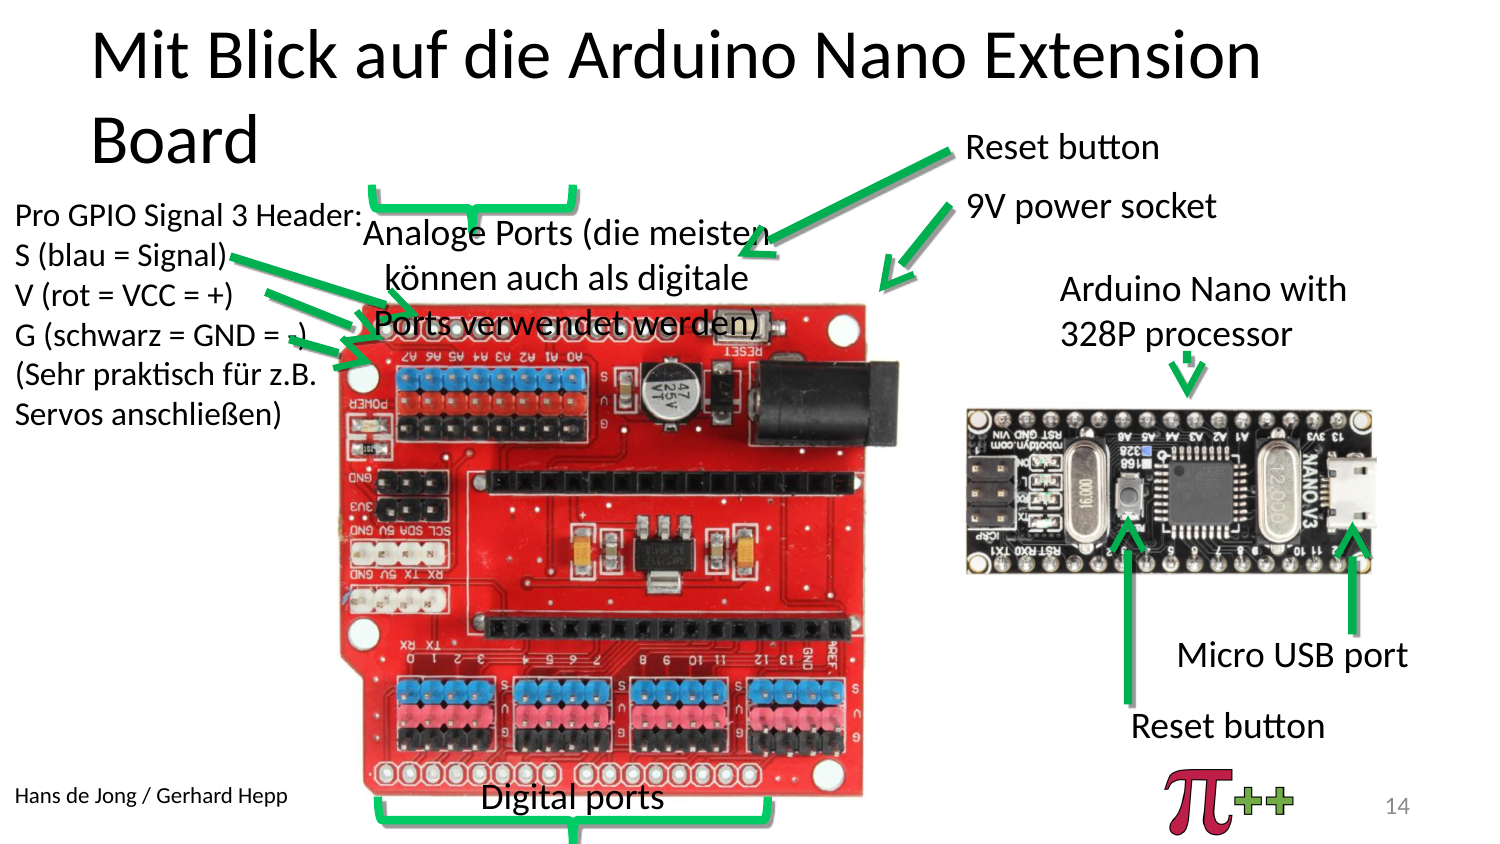

# Mit Blick auf die Arduino Nano Extension Board
Reset button
9V power socket
Pro GPIO Signal 3 Header:
S (blau = Signal)
V (rot = VCC = +)
G (schwarz = GND = -)
(Sehr praktisch für z.B.
Servos anschließen)
Analoge Ports (die meisten können auch als digitale Ports verwendet werden)
Arduino Nano with 328P processor
Micro USB port
Reset button
Digital ports